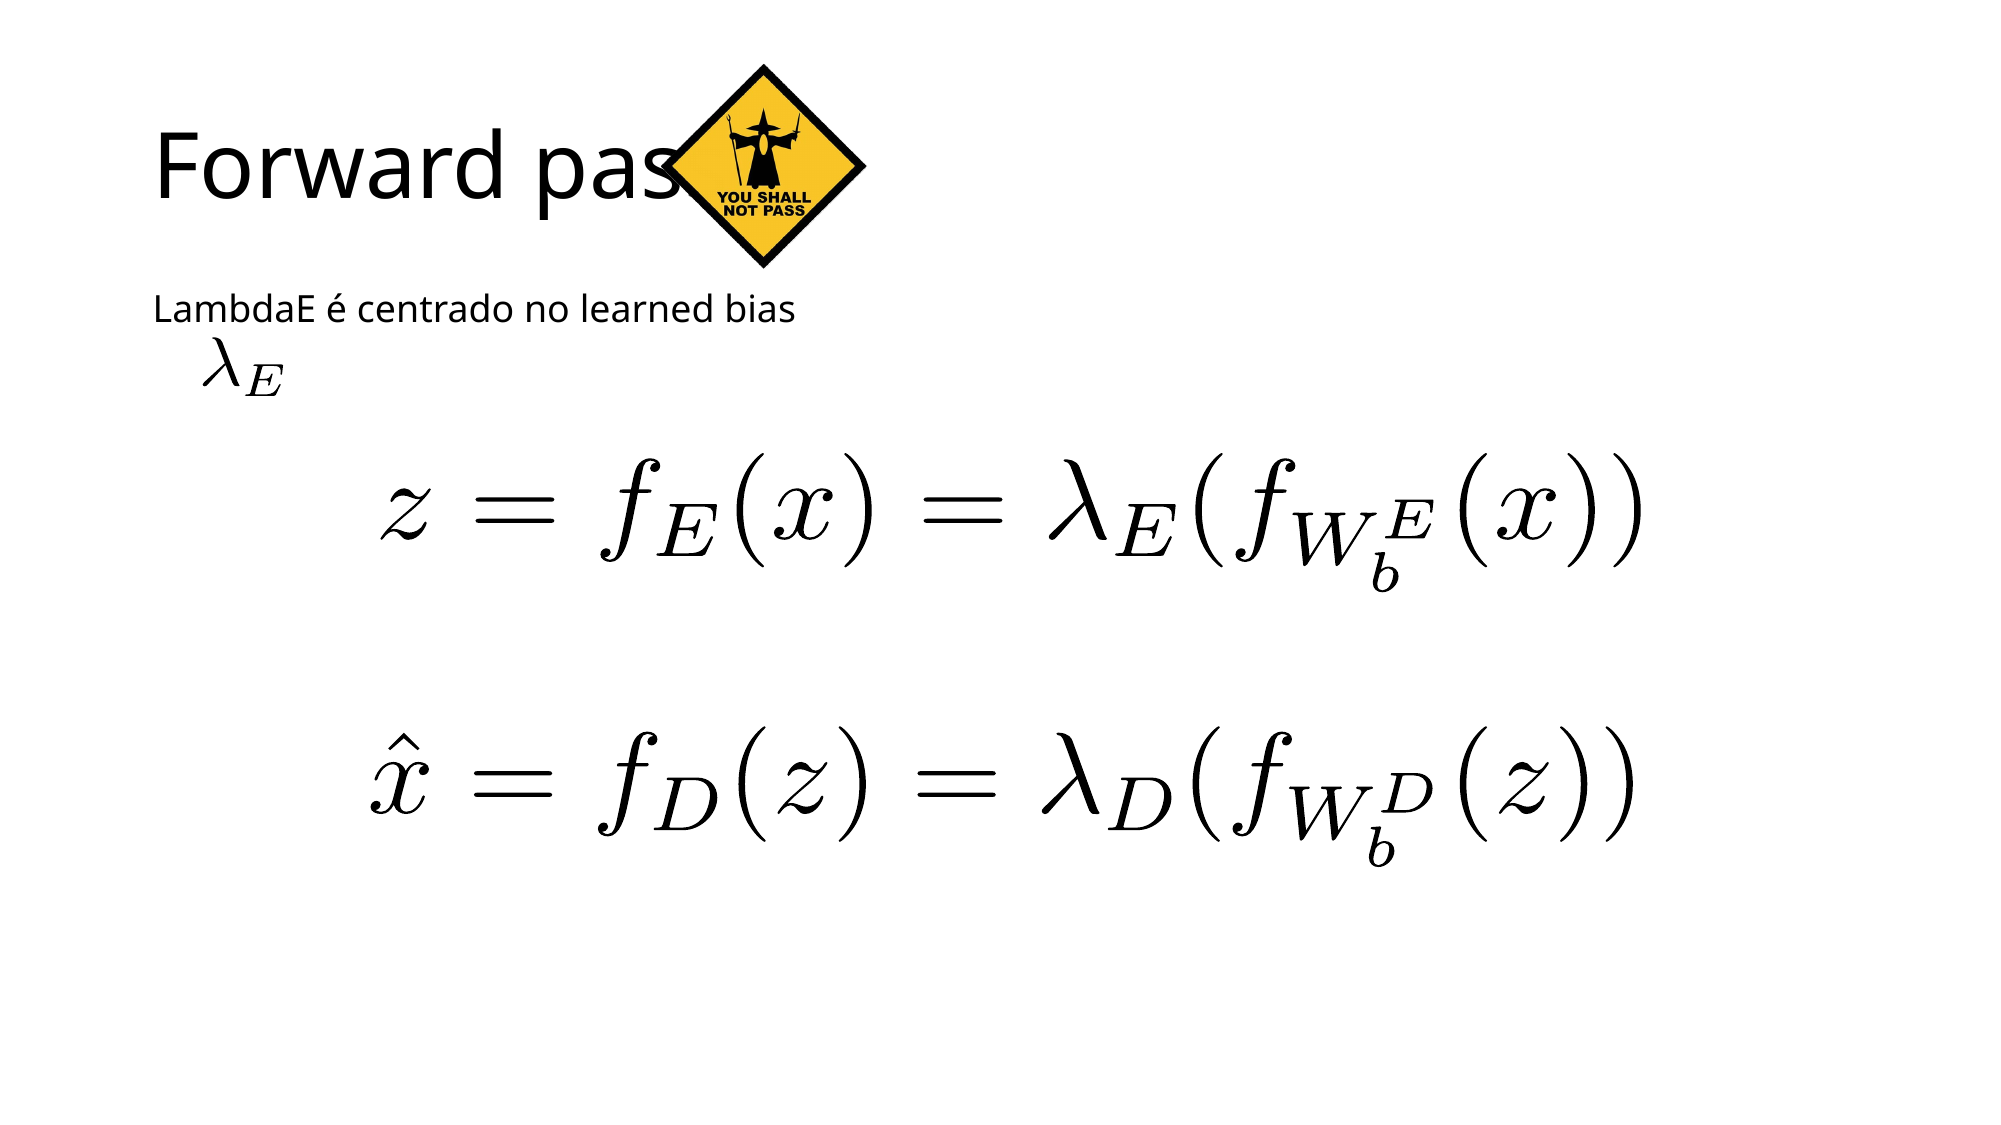

# Forward pass
LambdaE é centrado no learned bias